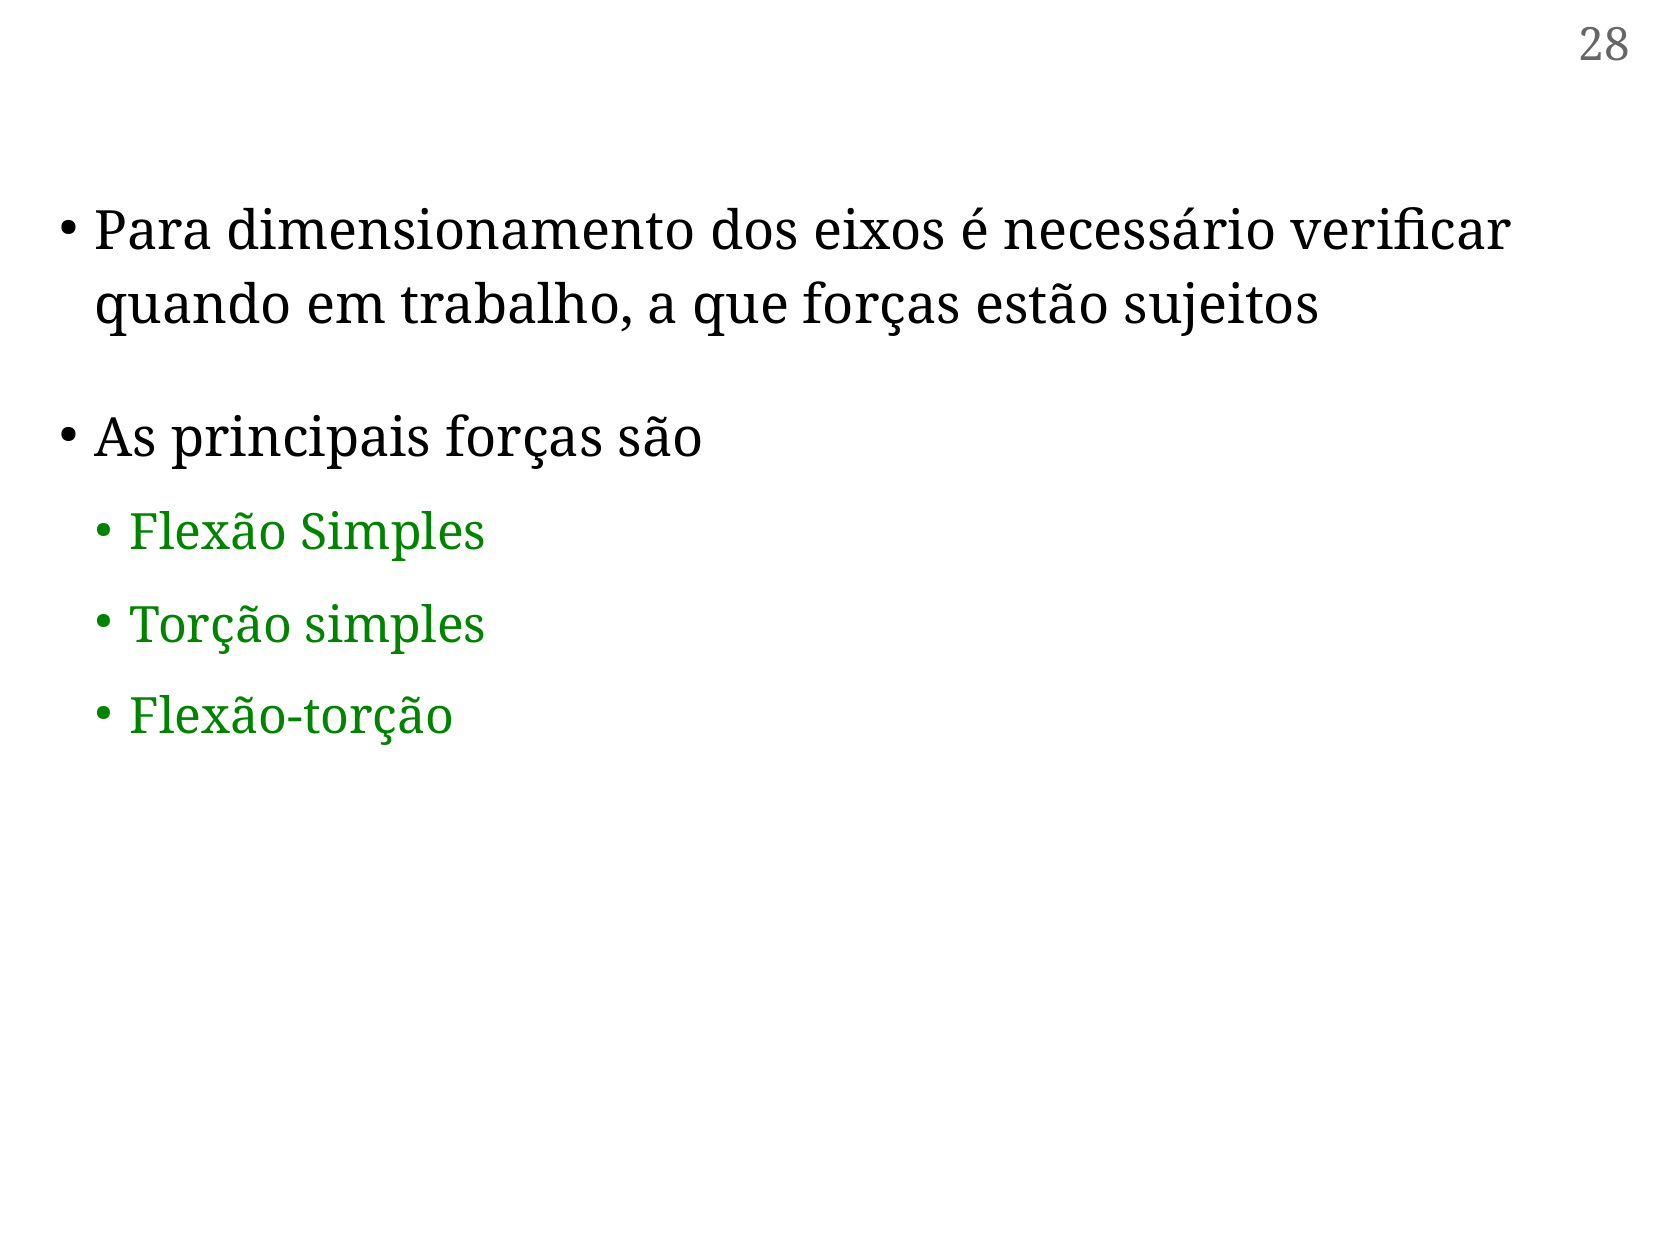

28
#
Para dimensionamento dos eixos é necessário verificar quando em trabalho, a que forças estão sujeitos
As principais forças são
Flexão Simples
Torção simples
Flexão-torção